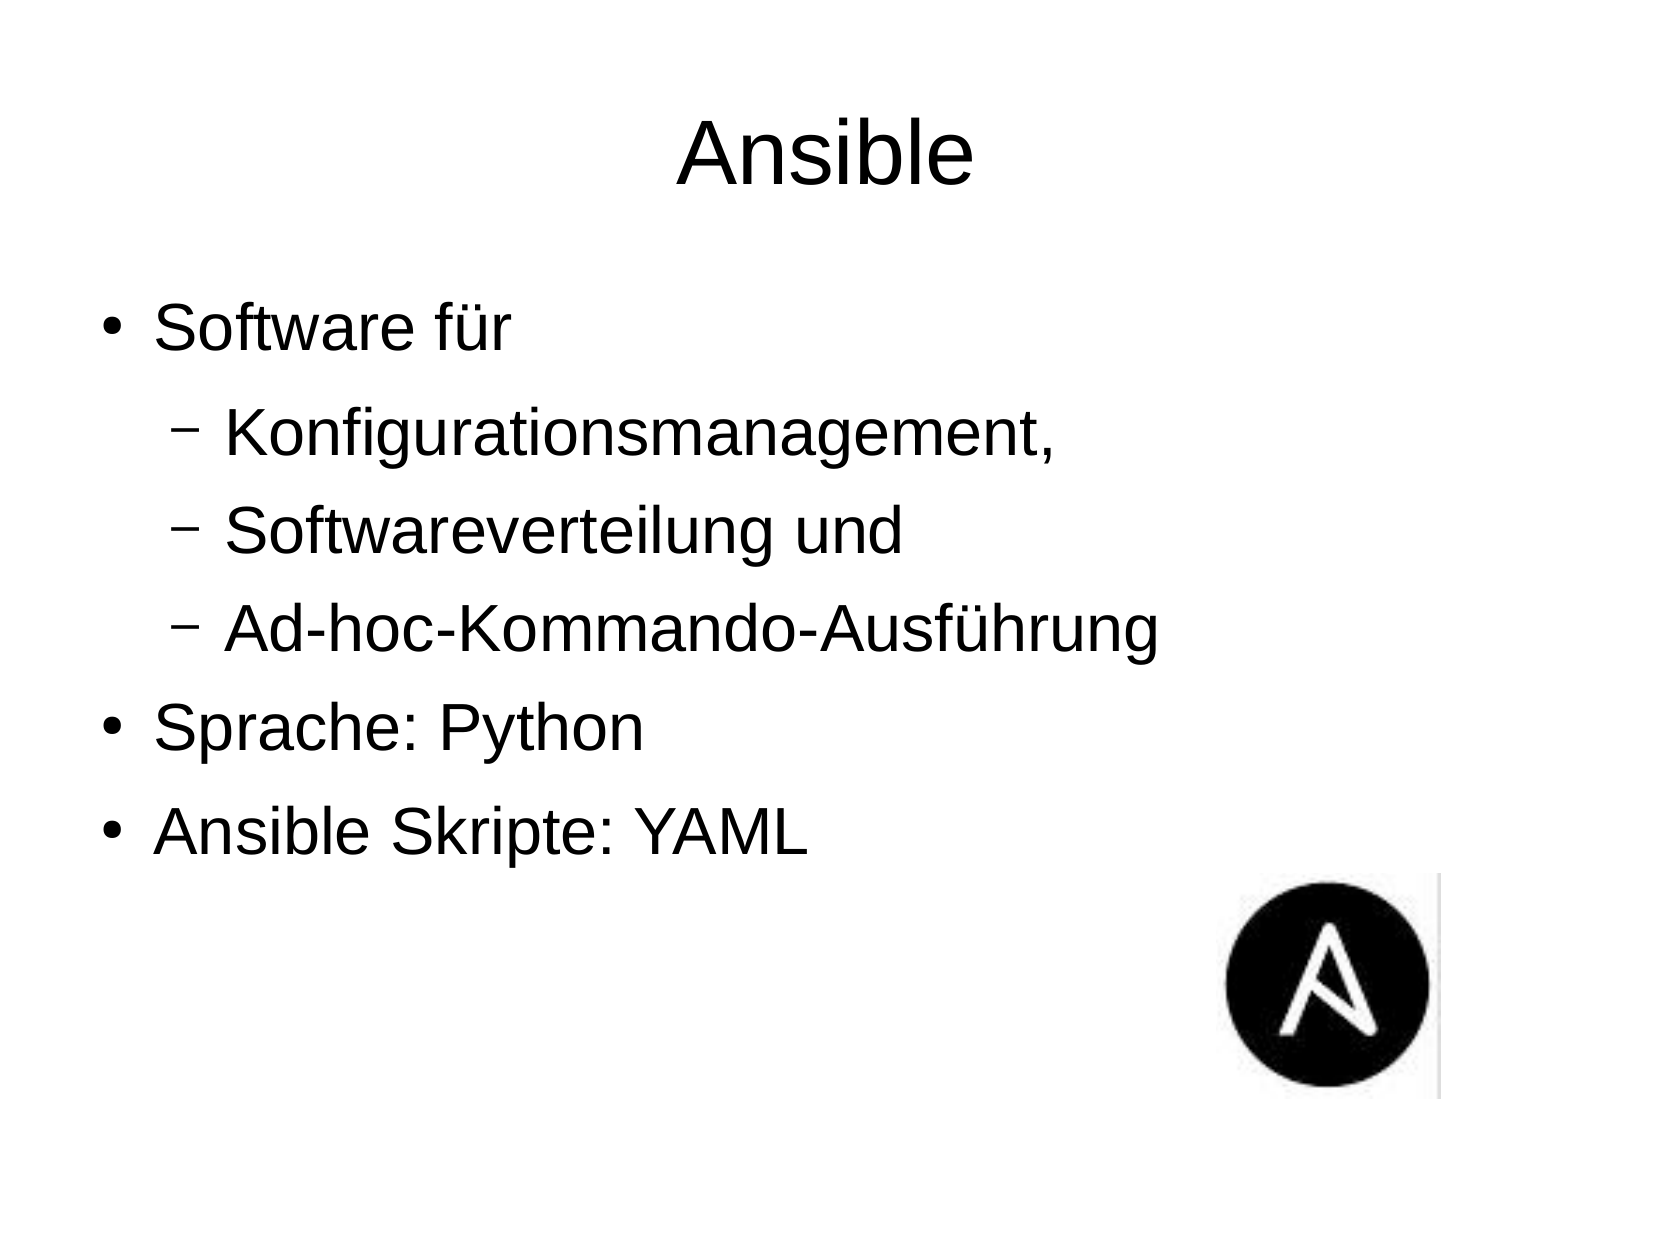

# Ansible
Software für
Konfigurationsmanagement,
Softwareverteilung und
Ad-hoc-Kommando-Ausführung
Sprache: Python
Ansible Skripte: YAML